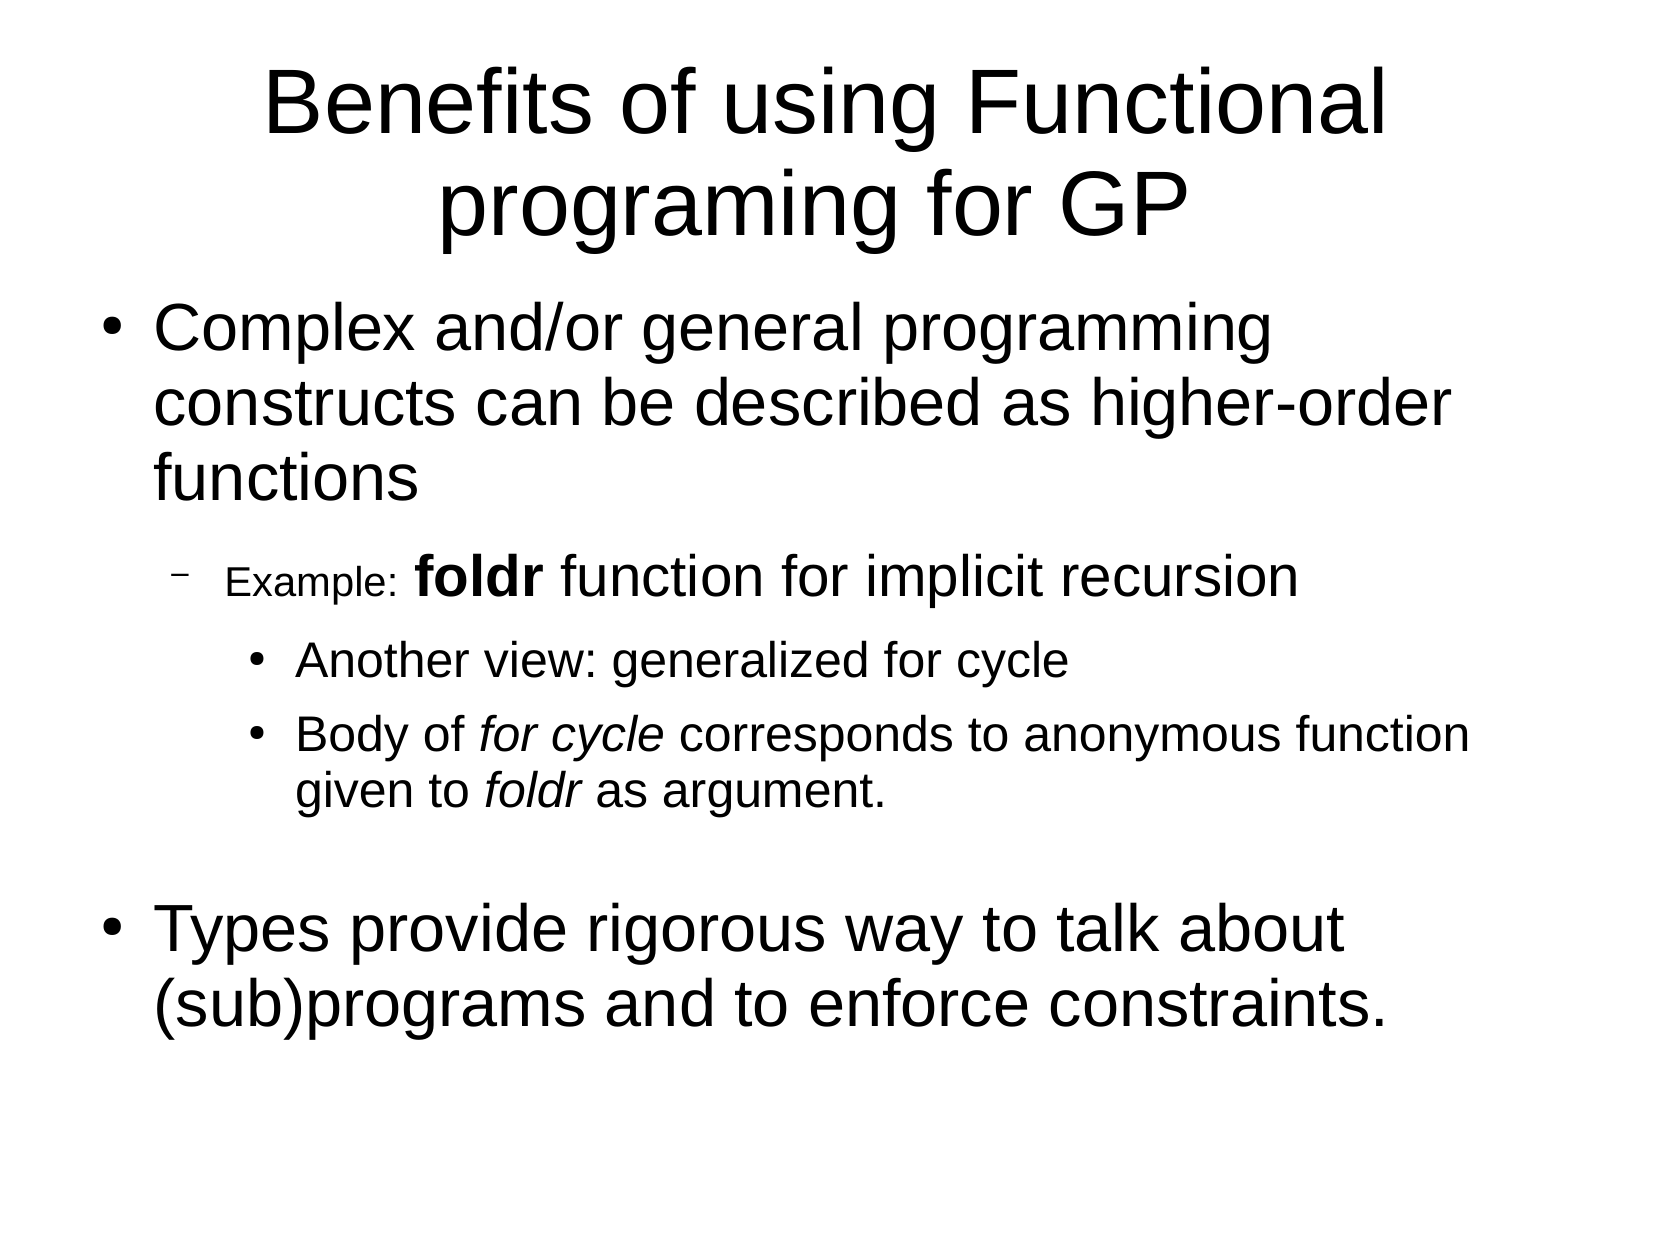

# Benefits of using Functional programing for GP
Complex and/or general programming constructs can be described as higher-order functions
Example: foldr function for implicit recursion
Another view: generalized for cycle
Body of for cycle corresponds to anonymous function given to foldr as argument.
Types provide rigorous way to talk about (sub)programs and to enforce constraints.